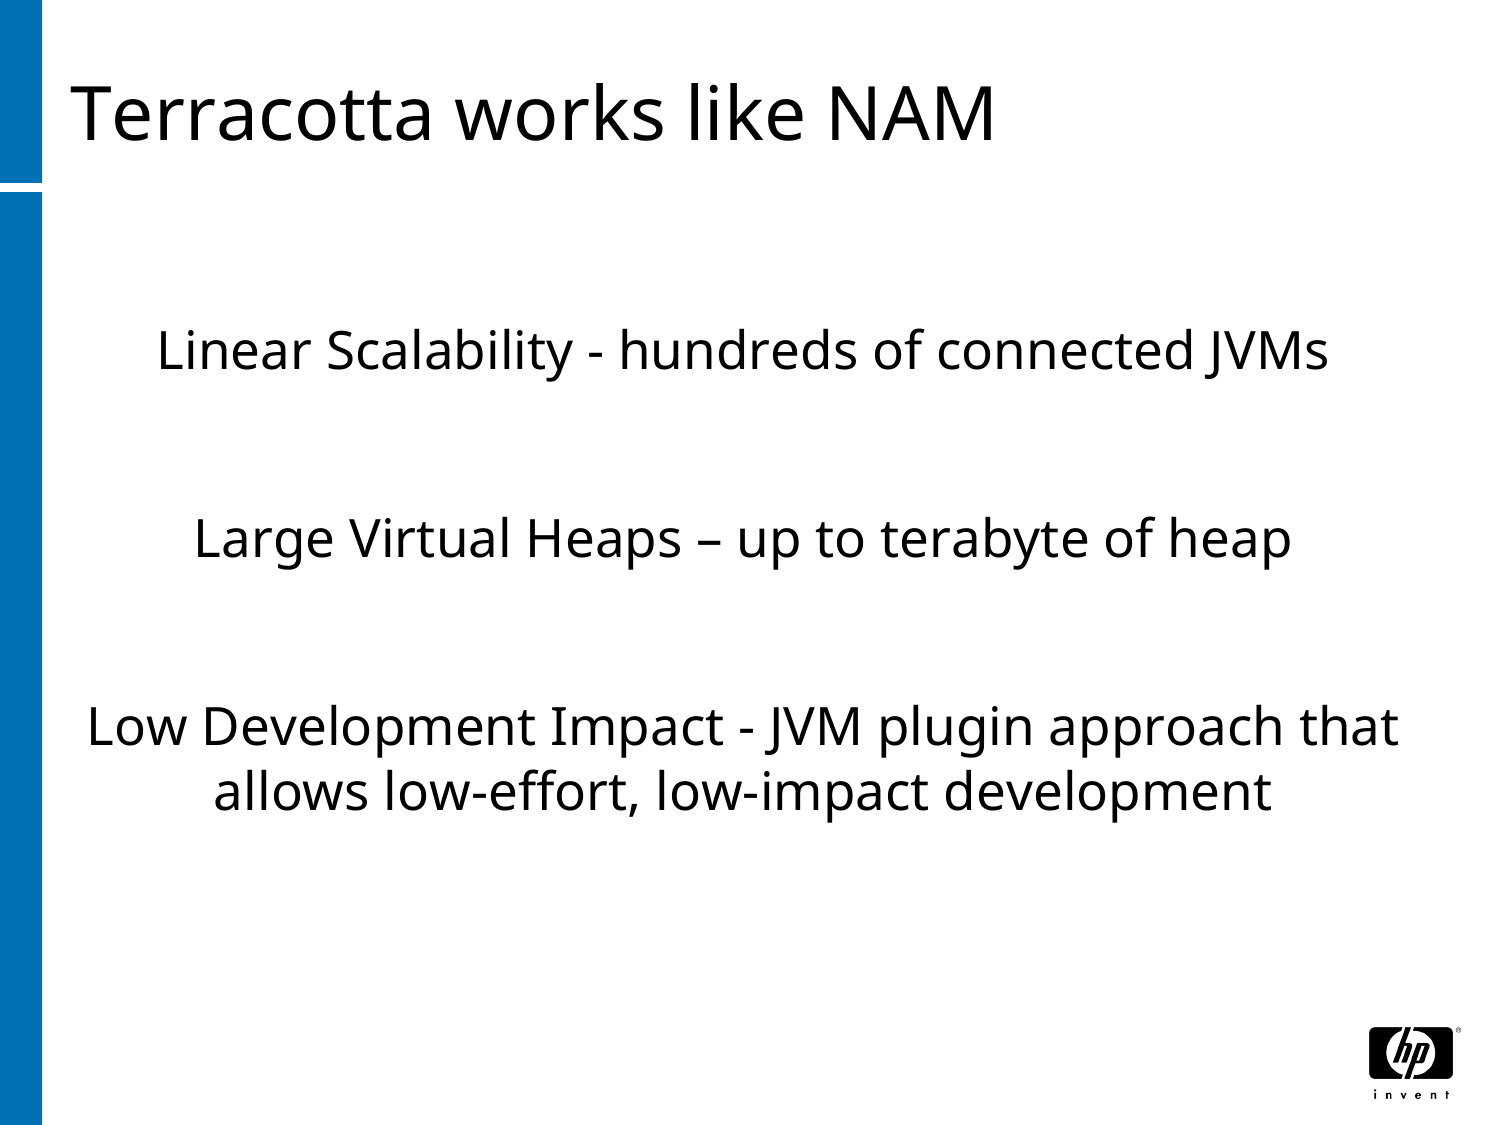

# Terracotta works like NAM
Linear Scalability - hundreds of connected JVMs
Large Virtual Heaps – up to terabyte of heap
Low Development Impact - JVM plugin approach that allows low-effort, low-impact development